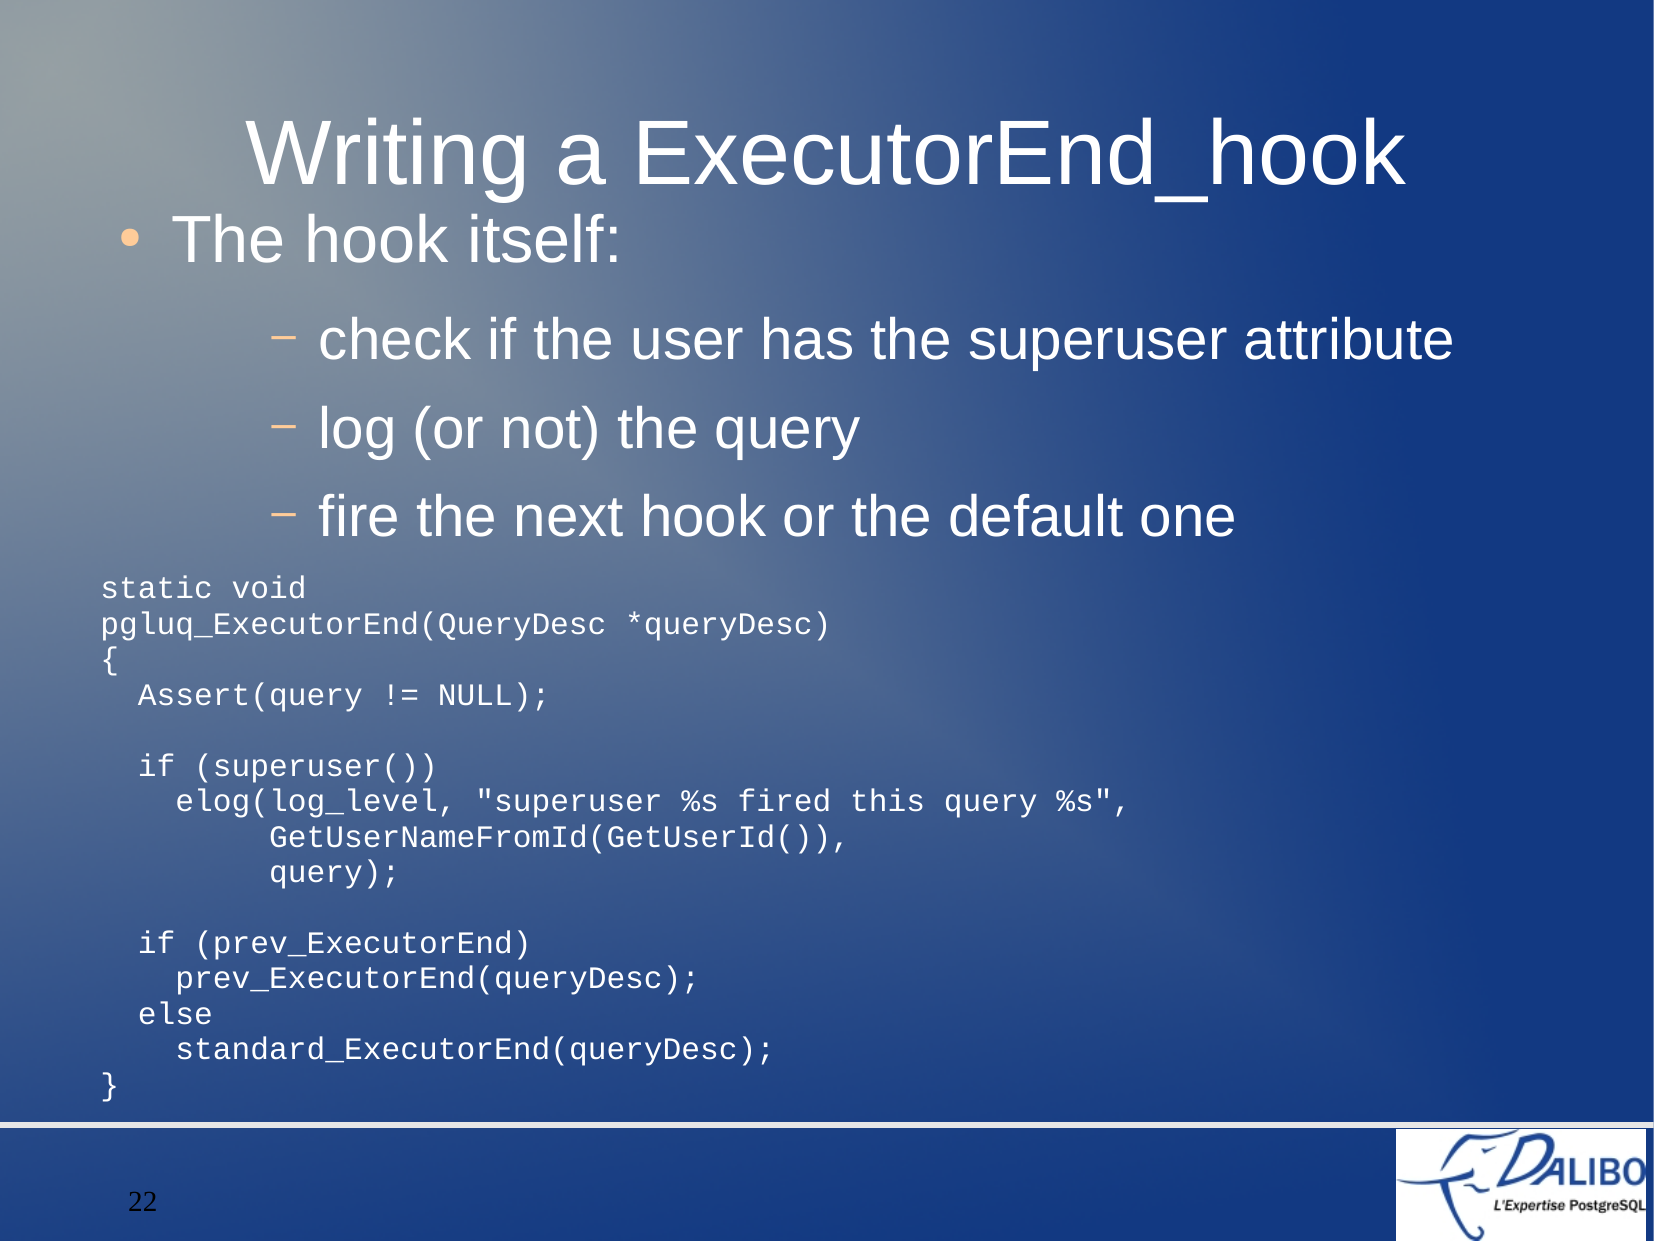

# Writing a ExecutorEnd_hook
The hook itself:
check if the user has the superuser attribute
log (or not) the query
fire the next hook or the default one
static void
pgluq_ExecutorEnd(QueryDesc *queryDesc)
{
 Assert(query != NULL);
 if (superuser())
 elog(log_level, "superuser %s fired this query %s",
 GetUserNameFromId(GetUserId()),
 query);
 if (prev_ExecutorEnd)
 prev_ExecutorEnd(queryDesc);
 else
 standard_ExecutorEnd(queryDesc);
}